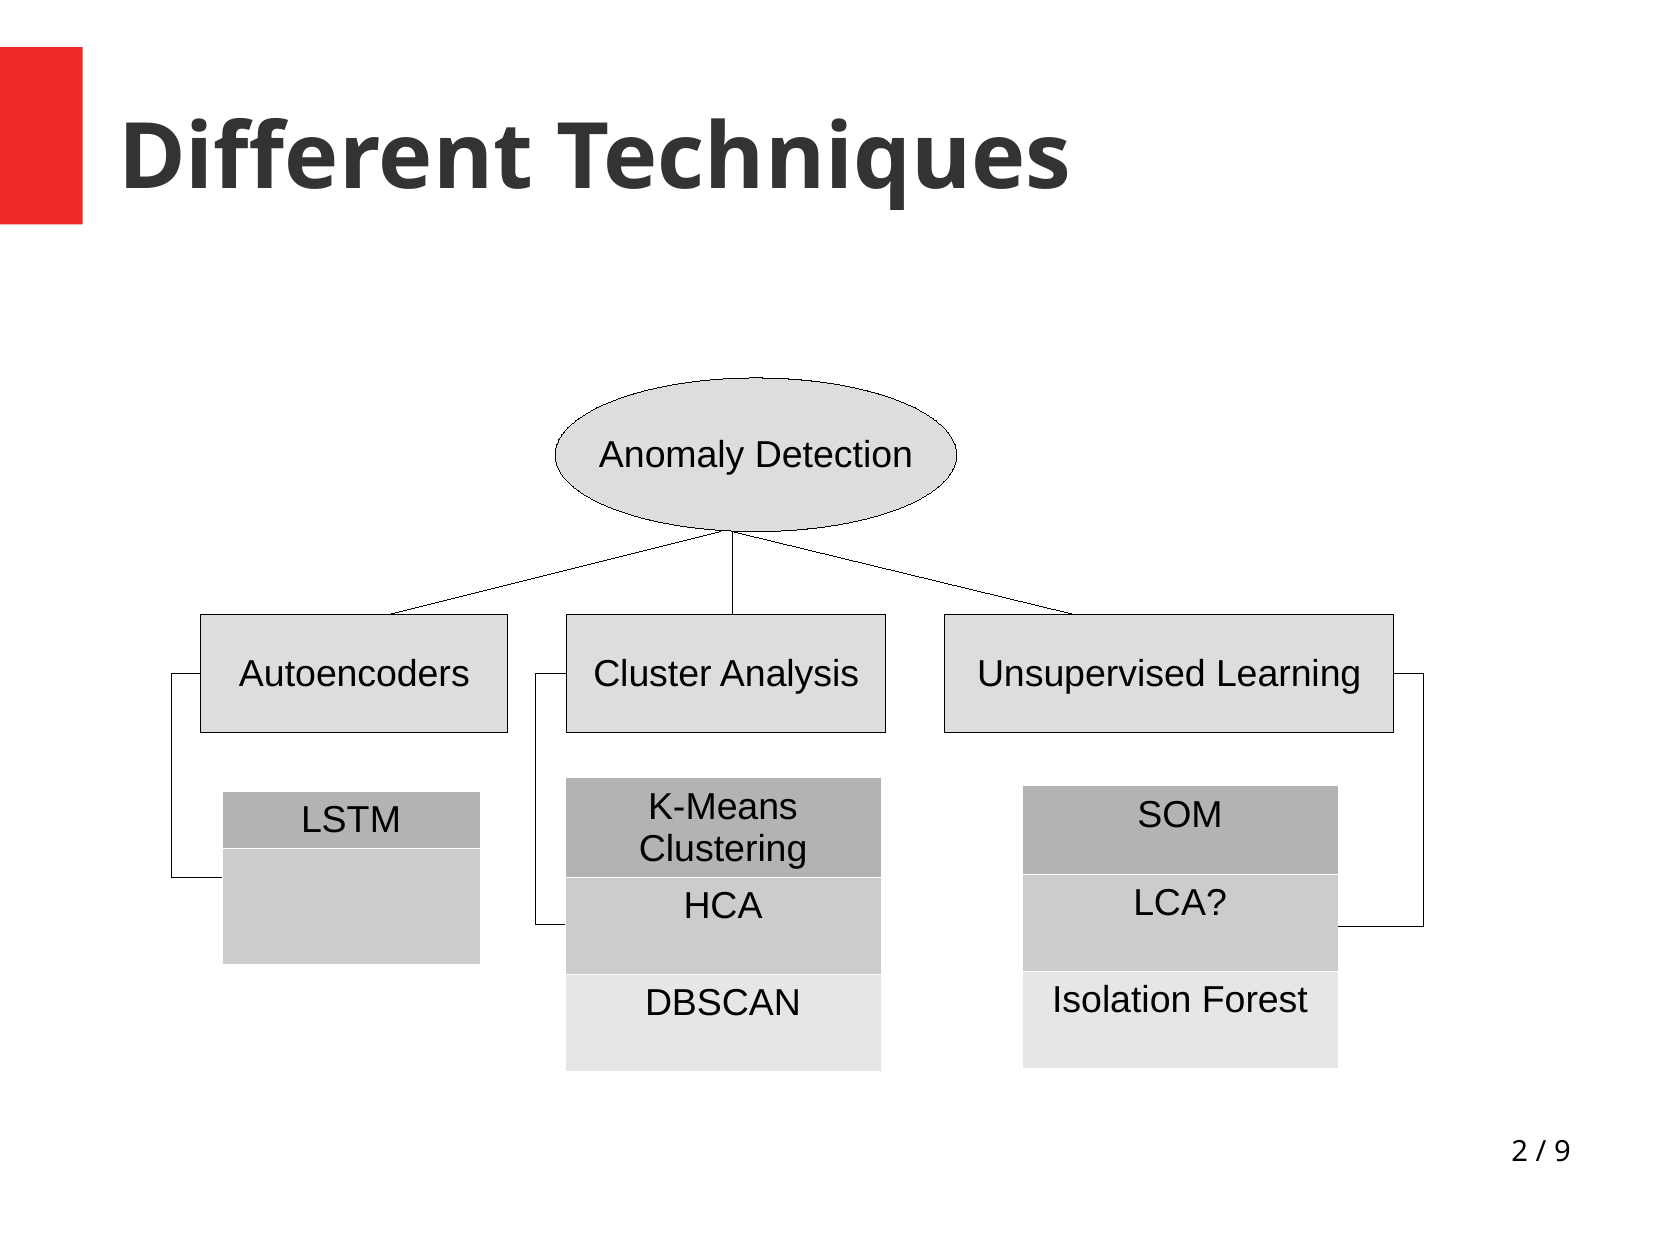

# Different Techniques
Anomaly Detection
Autoencoders
Cluster Analysis
Unsupervised Learning
| K-Means Clustering |
| --- |
| HCA |
| DBSCAN |
| SOM |
| --- |
| LCA? |
| Isolation Forest |
| LSTM |
| --- |
| |
2